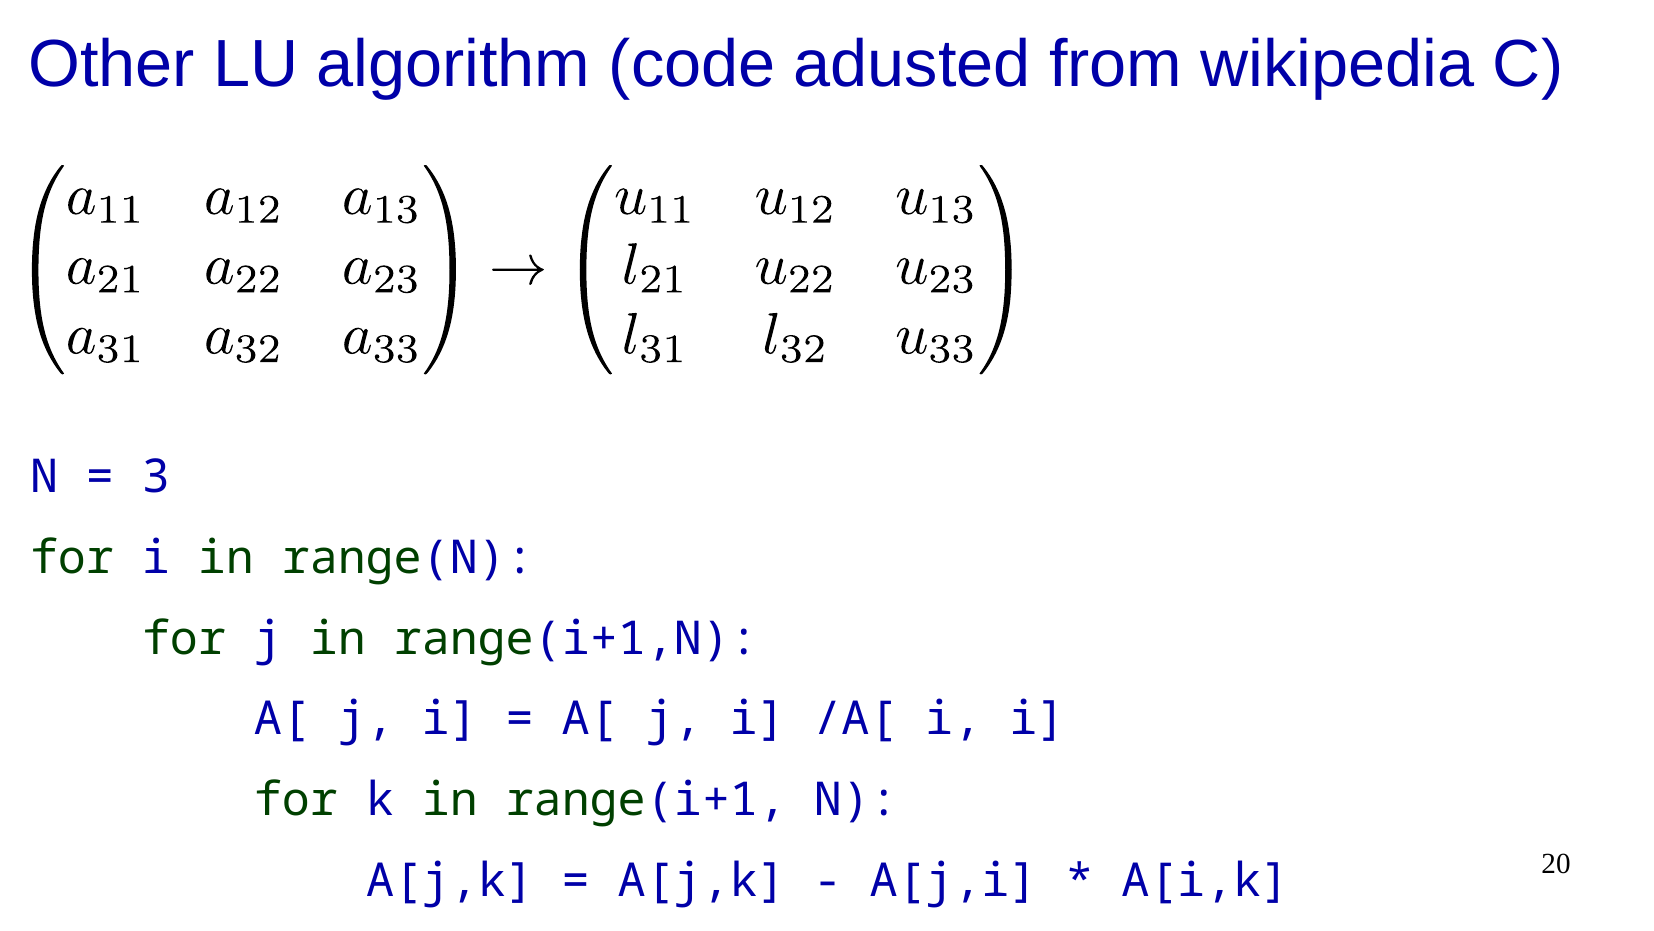

# Other LU algorithm (code adusted from wikipedia C)
N = 3
for i in range(N):
 for j in range(i+1,N):
 A[ j, i] = A[ j, i] /A[ i, i]
 for k in range(i+1, N):
 A[j,k] = A[j,k] - A[j,i] * A[i,k]
20